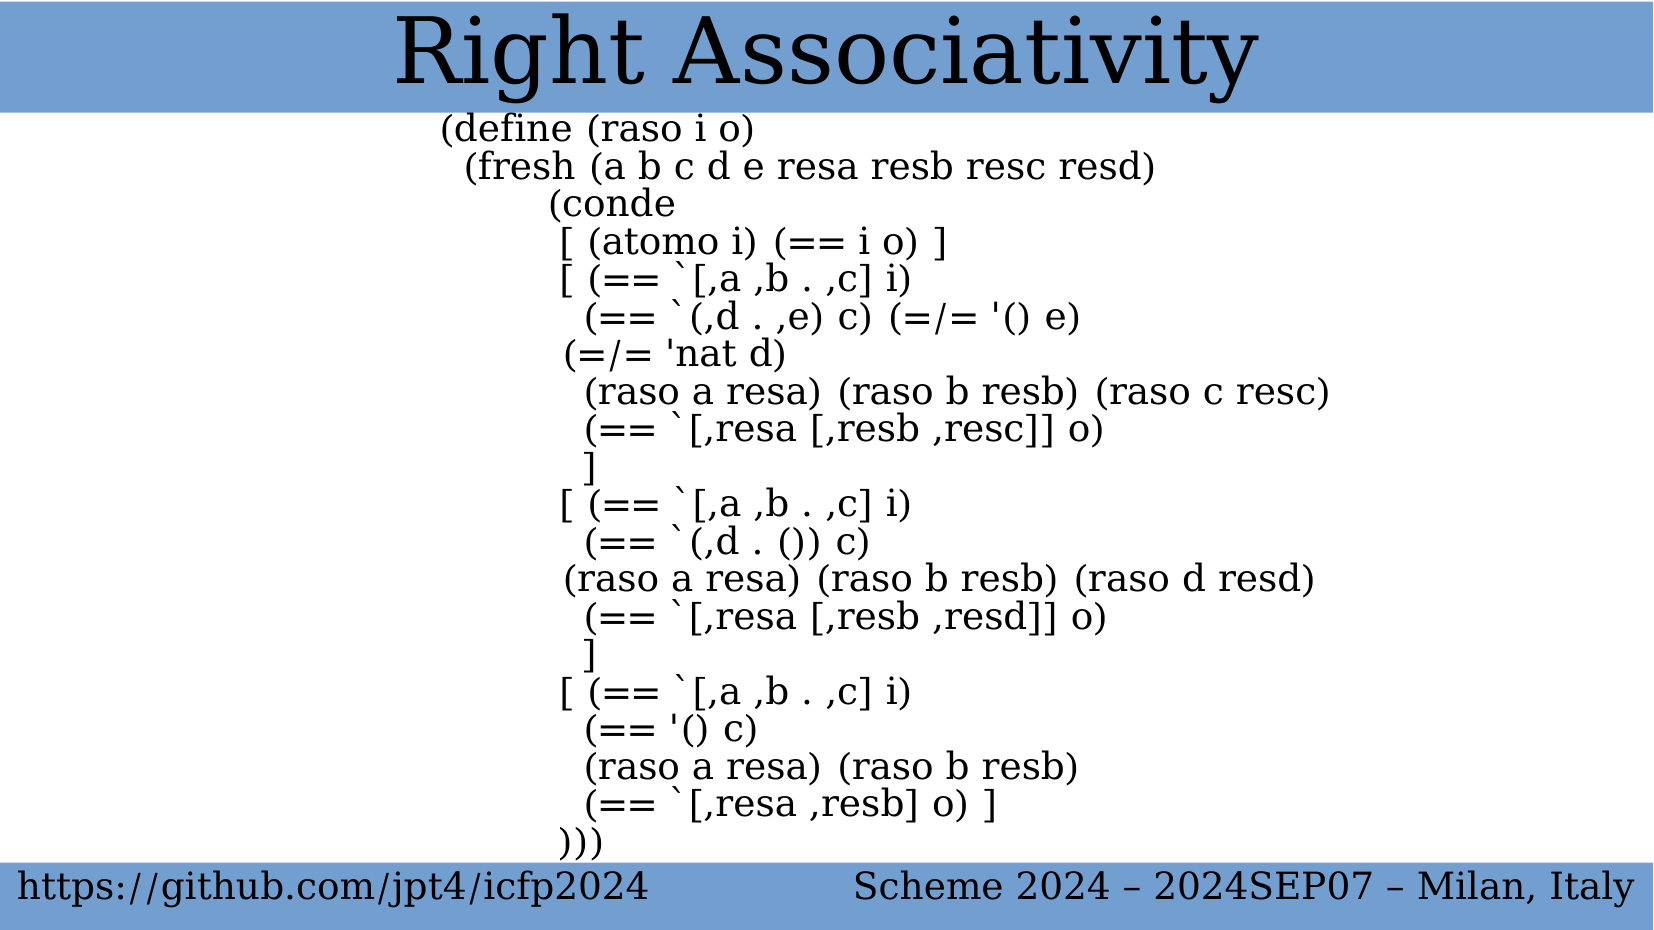

# Right Associativity
(define (raso i o)
 (fresh (a b c d e resa resb resc resd)
 (conde
 [ (atomo i) (== i o) ]
 [ (== `[,a ,b . ,c] i)
 (== `(,d . ,e) c) (=/= '() e)
	 (=/= 'nat d)
 (raso a resa) (raso b resb) (raso c resc)
 (== `[,resa [,resb ,resc]] o)
 ]
 [ (== `[,a ,b . ,c] i)
 (== `(,d . ()) c)
	 (raso a resa) (raso b resb) (raso d resd)
 (== `[,resa [,resb ,resd]] o)
 ]
 [ (== `[,a ,b . ,c] i)
 (== '() c)
 (raso a resa) (raso b resb)
 (== `[,resa ,resb] o) ]
 )))
https://github.com/jpt4/icfp2024 Scheme 2024 – 2024SEP07 – Milan, Italy